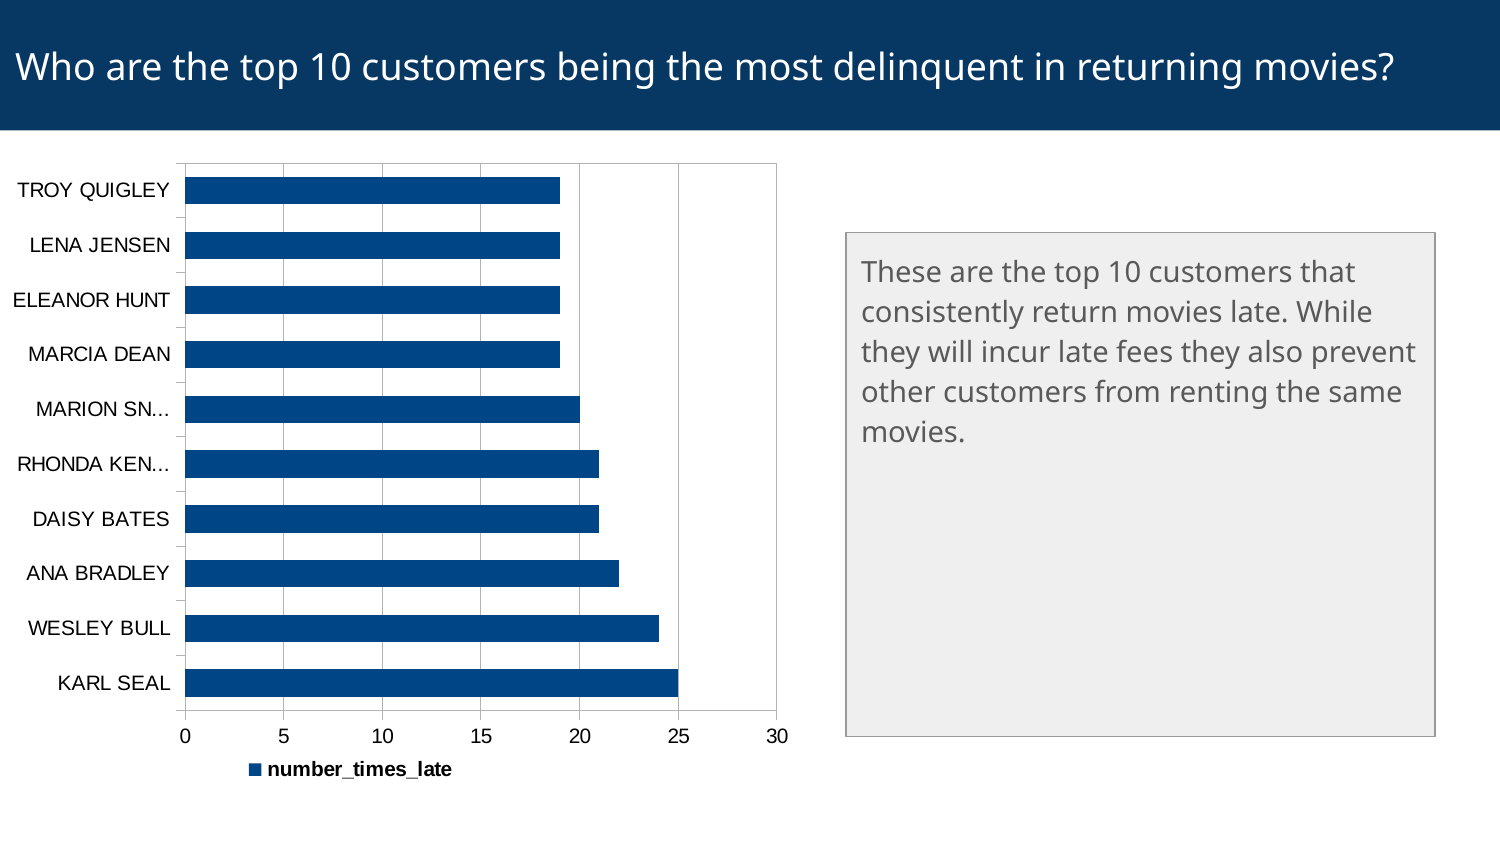

Who are the top 10 customers being the most delinquent in returning movies?
### Chart
| Category | number_times_late |
|---|---|
| KARL SEAL | 25.0 |
| WESLEY BULL | 24.0 |
| ANA BRADLEY | 22.0 |
| DAISY BATES | 21.0 |
| RHONDA KENNEDY | 21.0 |
| MARION SNYDER | 20.0 |
| MARCIA DEAN | 19.0 |
| ELEANOR HUNT | 19.0 |
| LENA JENSEN | 19.0 |
| TROY QUIGLEY | 19.0 |# These are the top 10 customers that consistently return movies late. While they will incur late fees they also prevent other customers from renting the same movies.